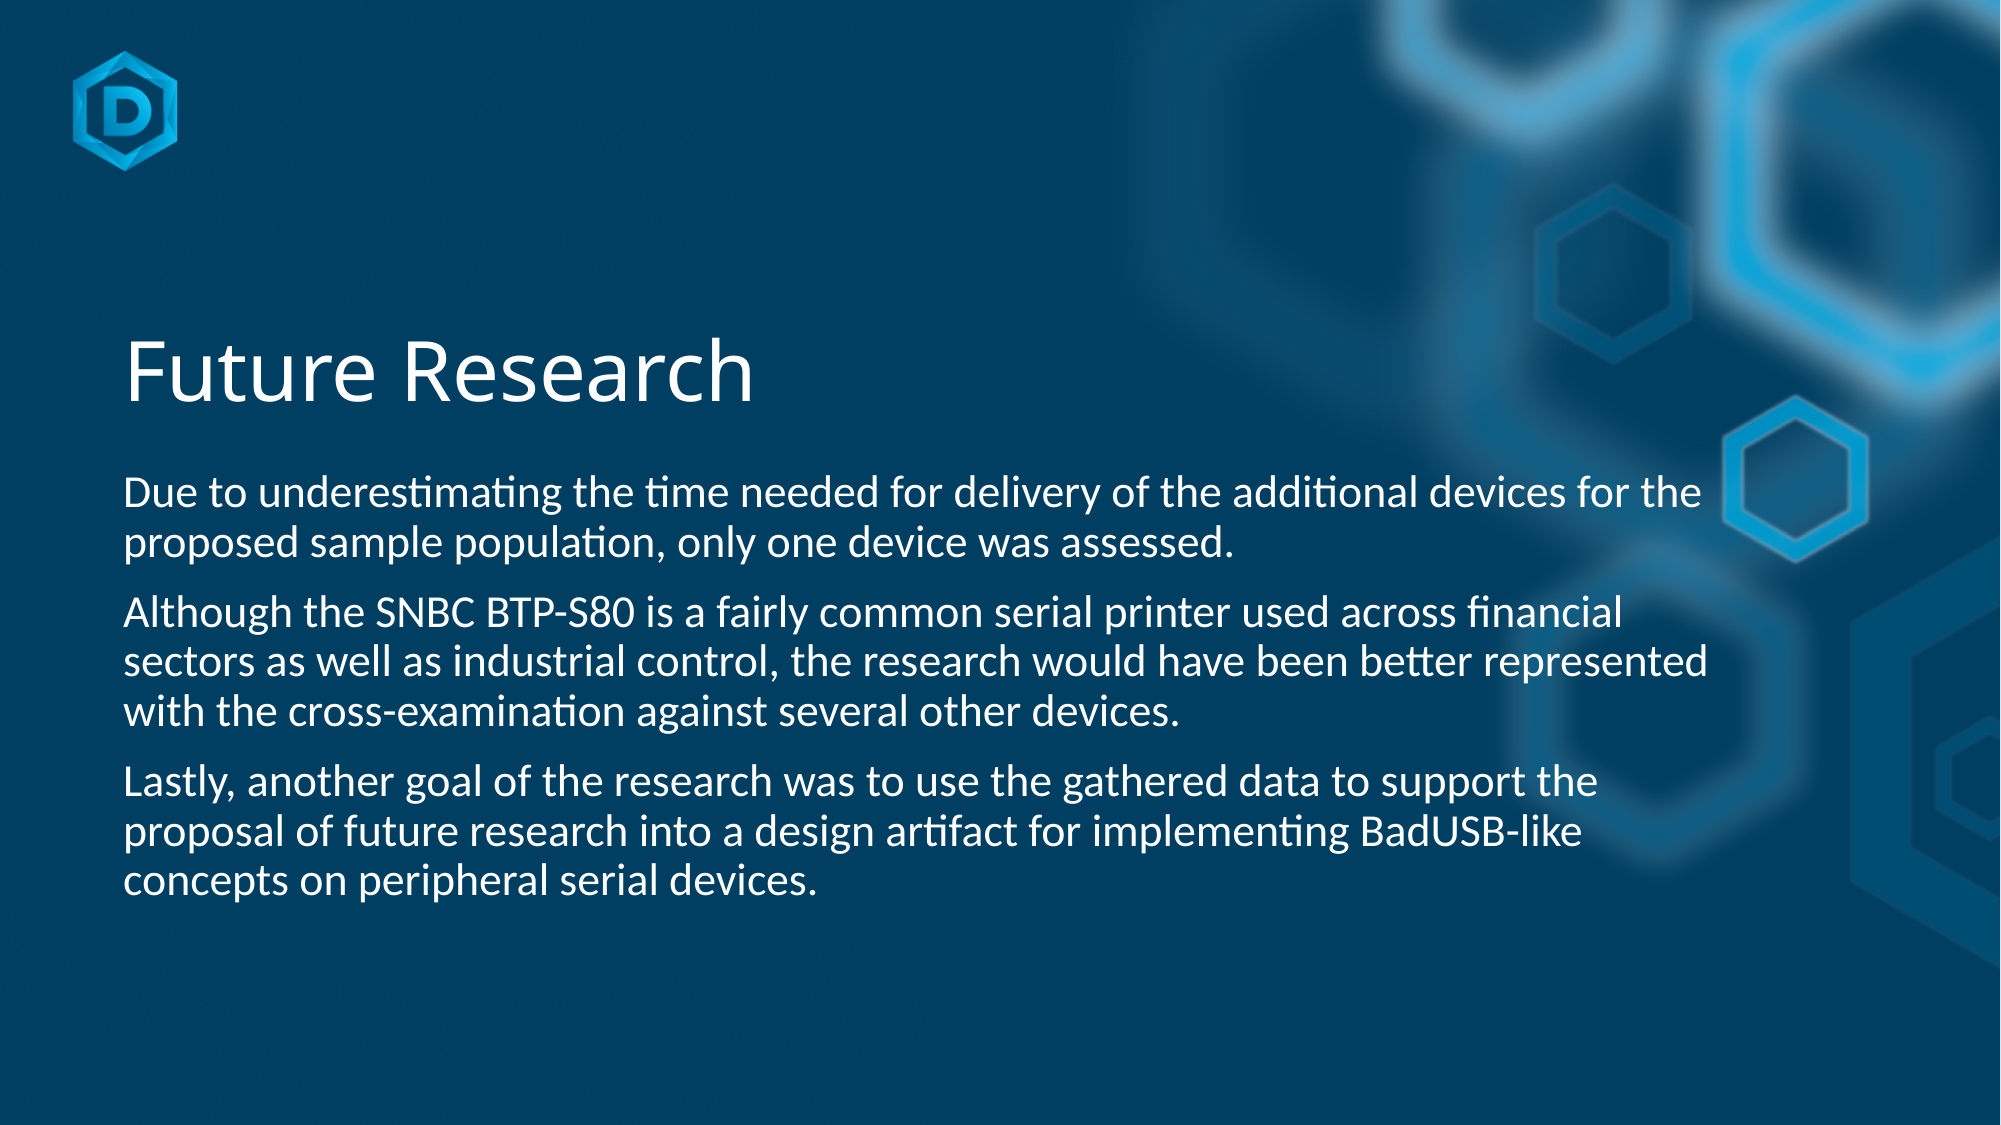

# Future Research
Due to underestimating the time needed for delivery of the additional devices for the proposed sample population, only one device was assessed.
Although the SNBC BTP-S80 is a fairly common serial printer used across financial sectors as well as industrial control, the research would have been better represented with the cross-examination against several other devices.
Lastly, another goal of the research was to use the gathered data to support the proposal of future research into a design artifact for implementing BadUSB-like concepts on peripheral serial devices.